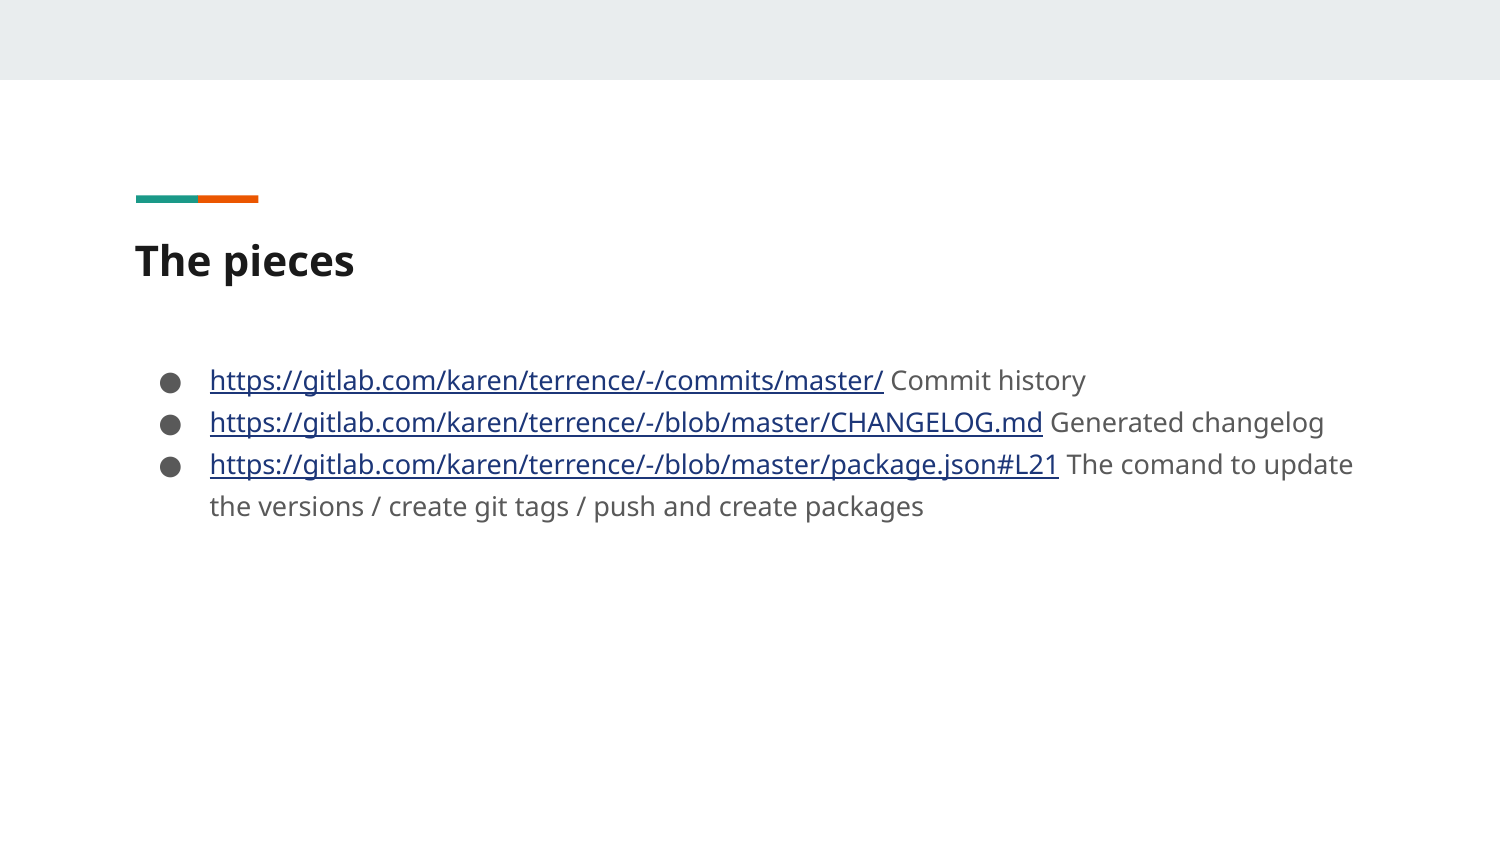

# The pieces
https://gitlab.com/karen/terrence/-/commits/master/ Commit history
https://gitlab.com/karen/terrence/-/blob/master/CHANGELOG.md Generated changelog
https://gitlab.com/karen/terrence/-/blob/master/package.json#L21 The comand to update the versions / create git tags / push and create packages